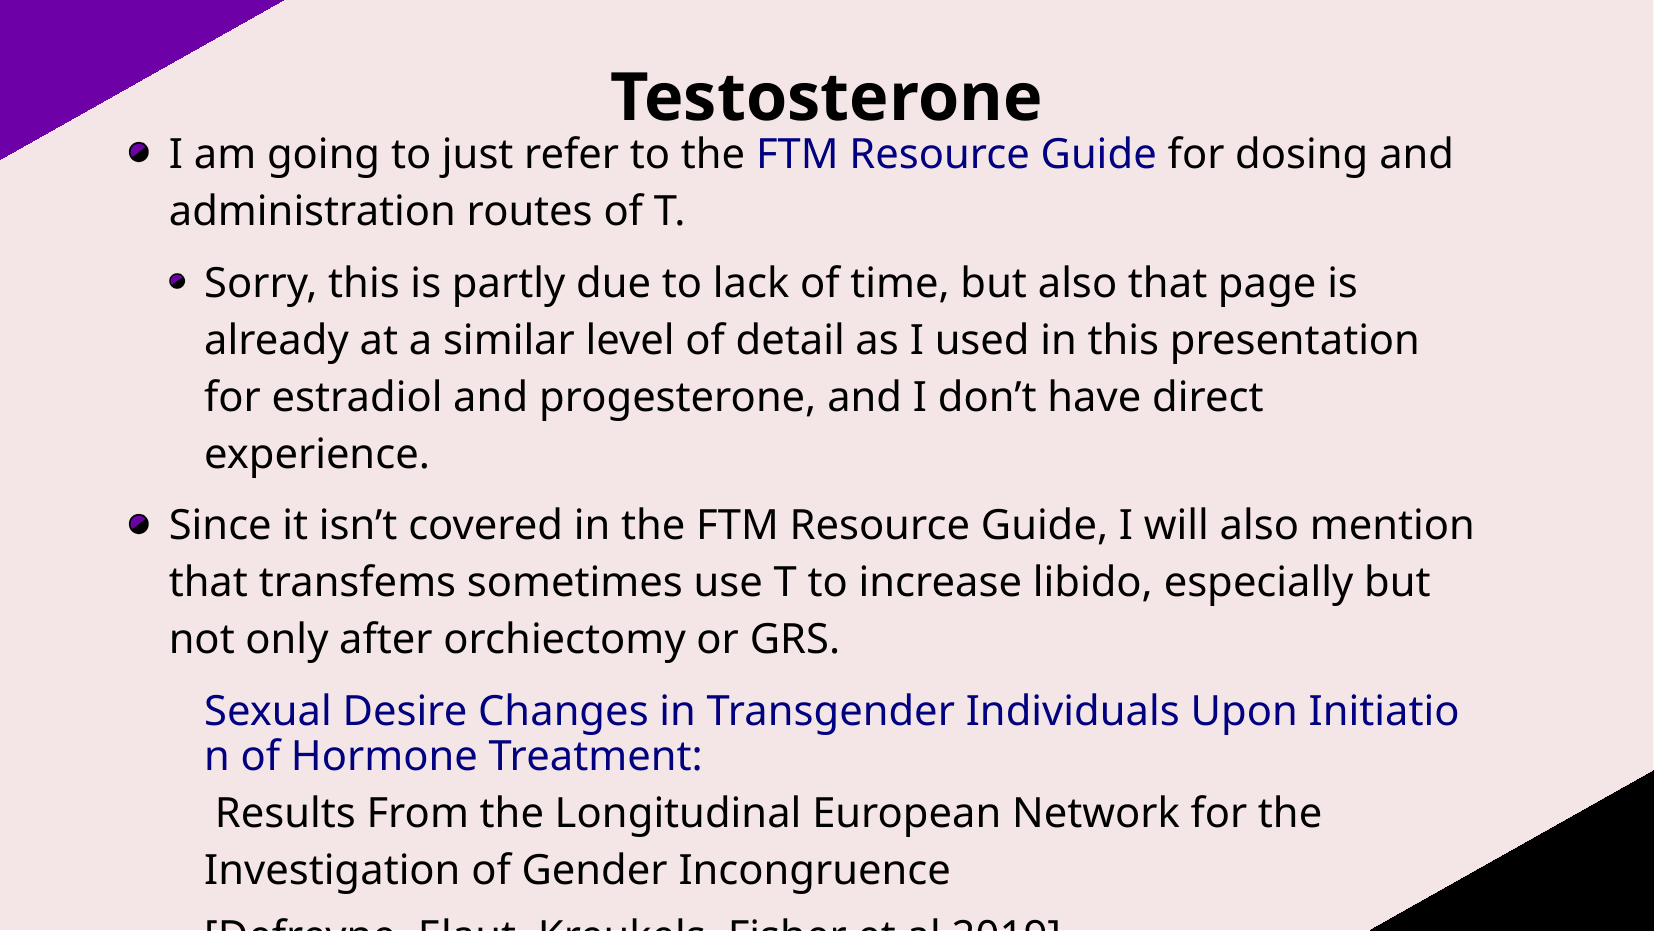

# Testosterone
I am going to just refer to the FTM Resource Guide for dosing and administration routes of T.
Sorry, this is partly due to lack of time, but also that page is already at a similar level of detail as I used in this presentation for estradiol and progesterone, and I don’t have direct experience.
Since it isn’t covered in the FTM Resource Guide, I will also mention that transfems sometimes use T to increase libido, especially but not only after orchiectomy or GRS.
Sexual Desire Changes in Transgender Individuals Upon Initiation of Hormone Treatment: Results From the Longitudinal European Network for the Investigation of Gender Incongruence
[Defreyne, Elaut, Kreukels, Fisher et al 2019]